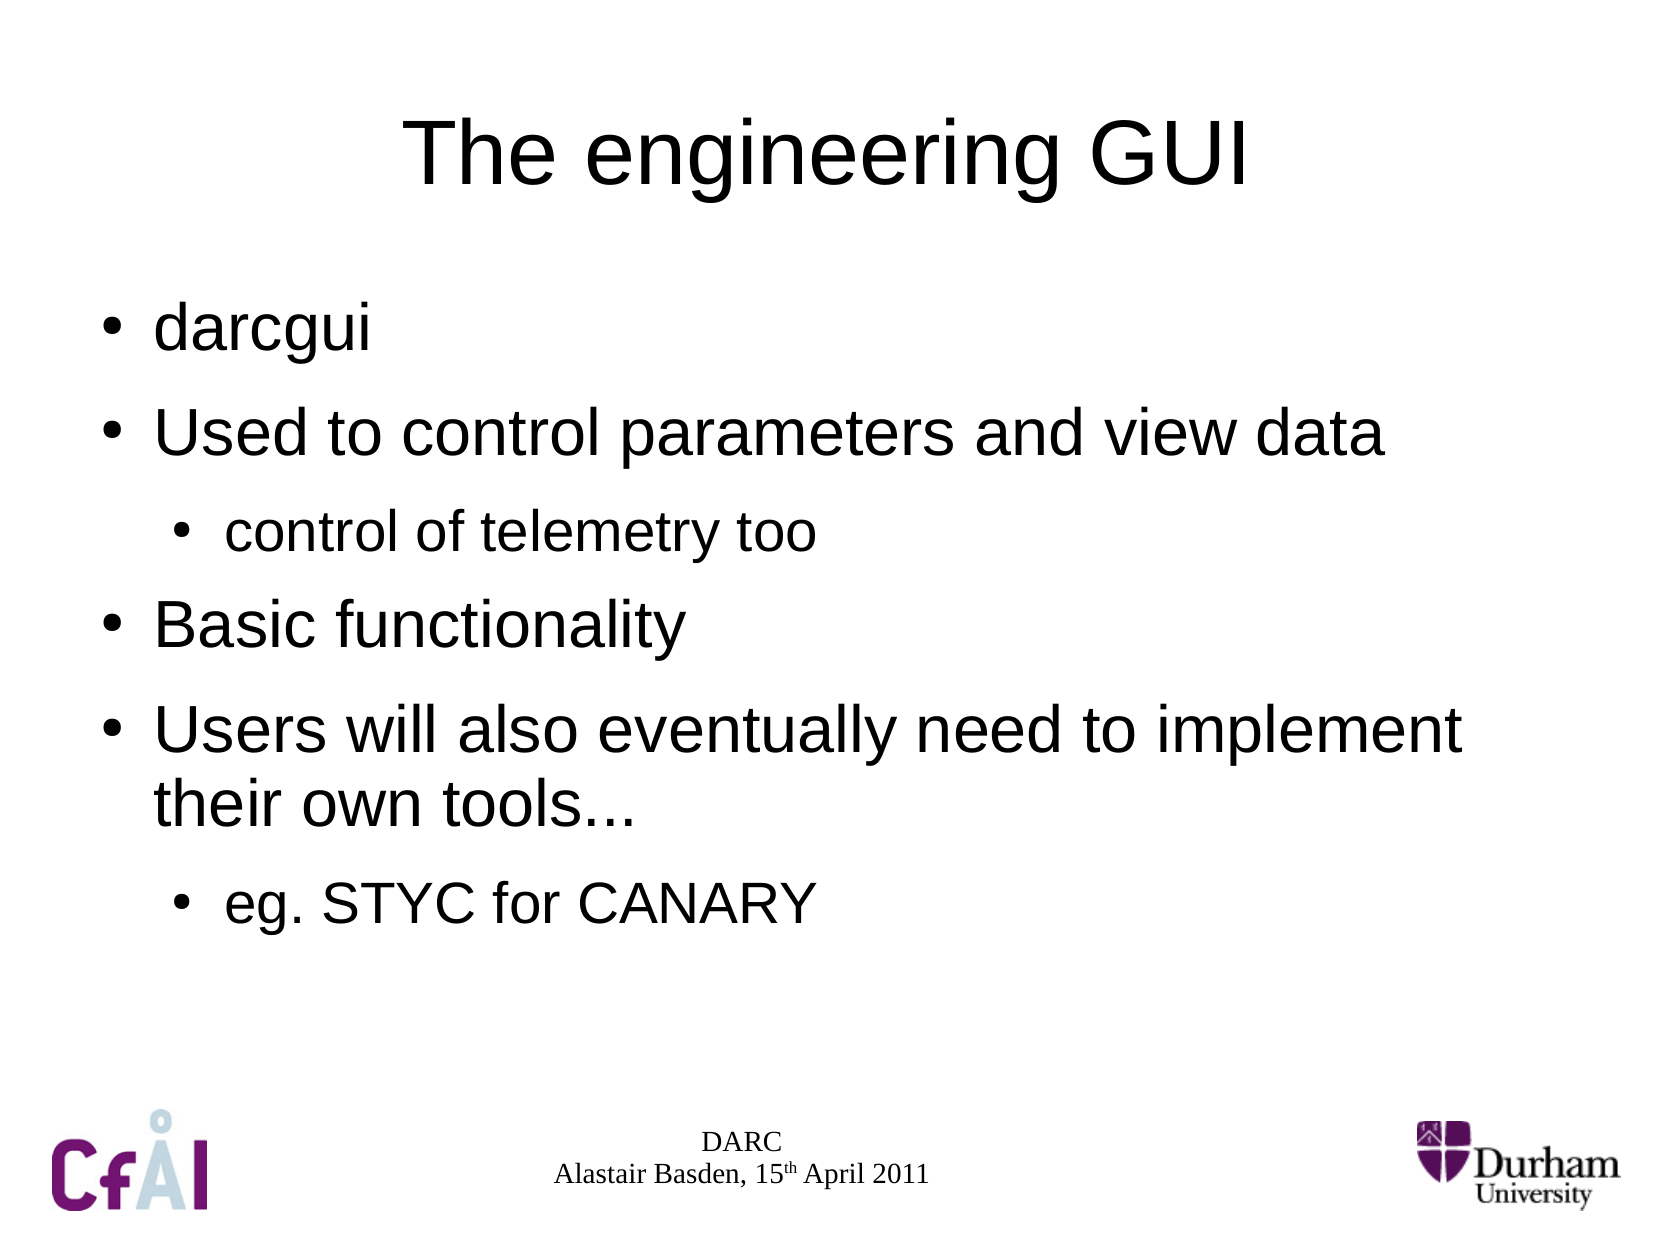

# The engineering GUI
darcgui
Used to control parameters and view data
control of telemetry too
Basic functionality
Users will also eventually need to implement their own tools...
eg. STYC for CANARY